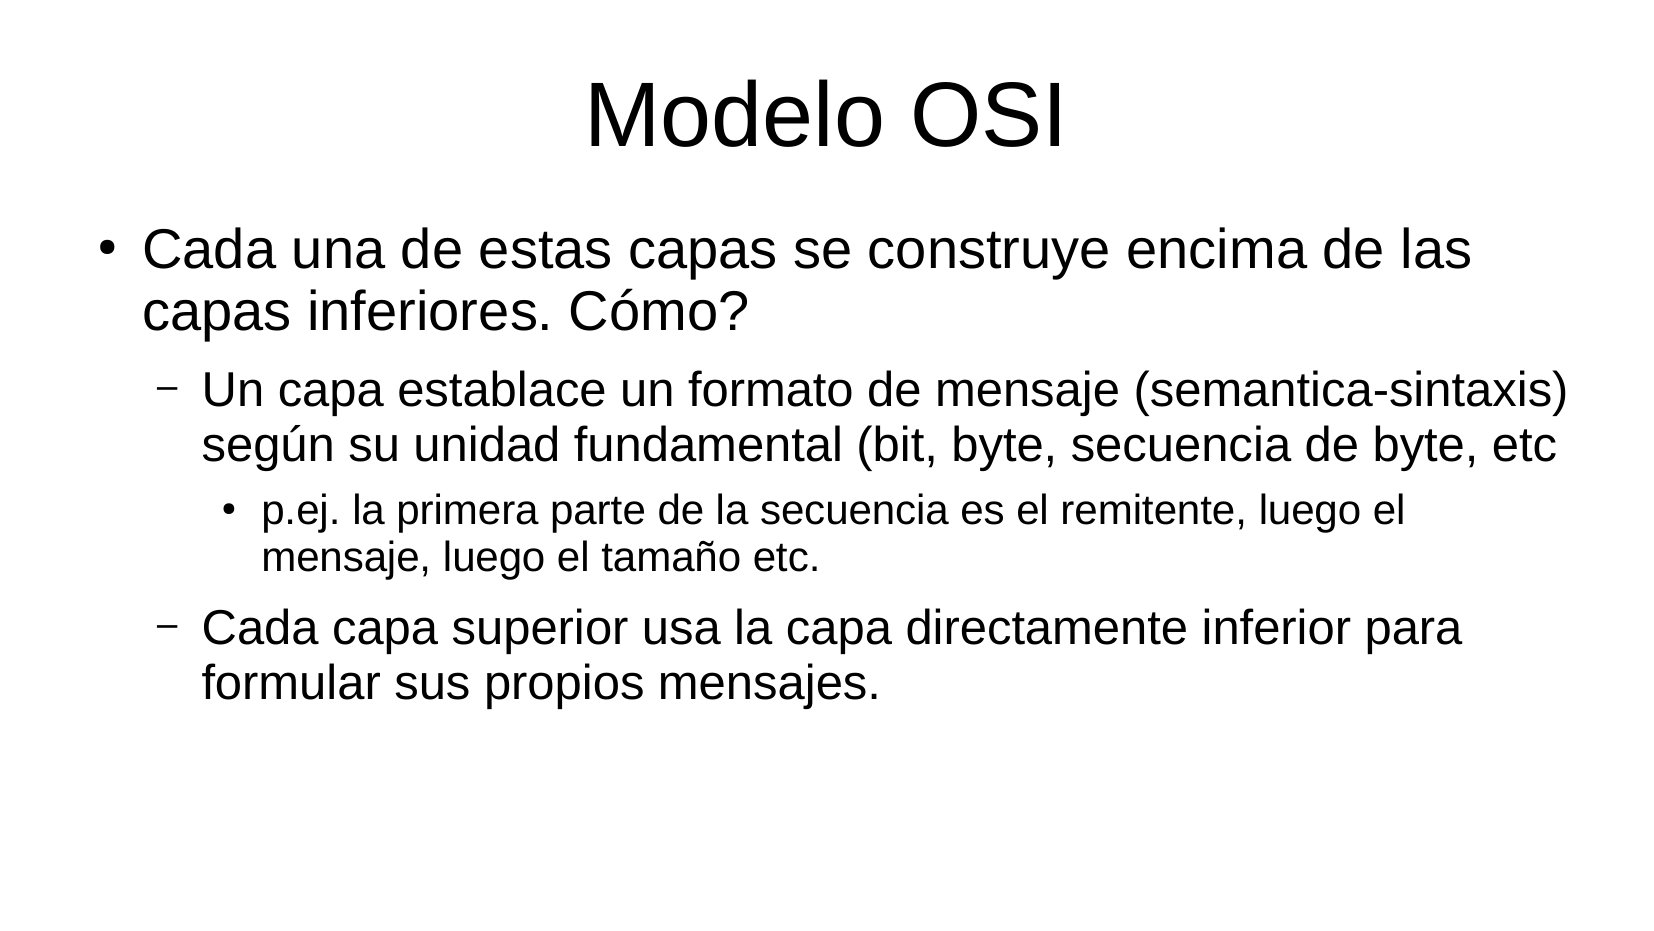

# Modelo OSI
Cada una de estas capas se construye encima de las capas inferiores. Cómo?
Un capa establace un formato de mensaje (semantica-sintaxis) según su unidad fundamental (bit, byte, secuencia de byte, etc
p.ej. la primera parte de la secuencia es el remitente, luego el mensaje, luego el tamaño etc.
Cada capa superior usa la capa directamente inferior para formular sus propios mensajes.